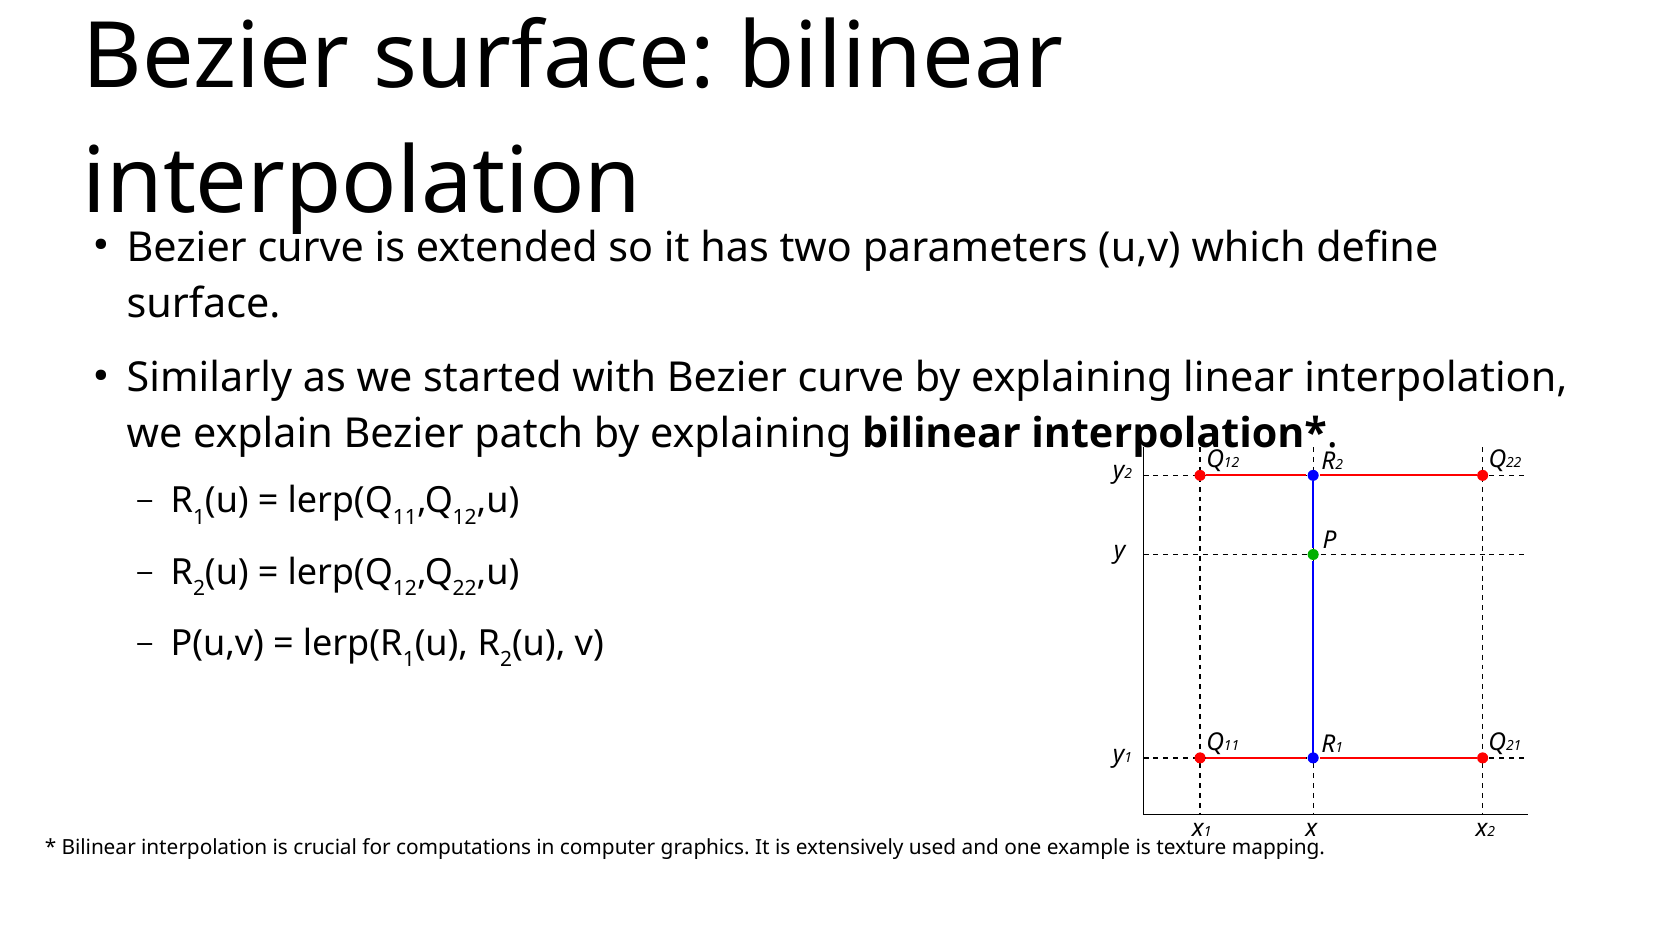

# Bezier surface: bilinear interpolation
Bezier curve is extended so it has two parameters (u,v) which define surface.
Similarly as we started with Bezier curve by explaining linear interpolation, we explain Bezier patch by explaining bilinear interpolation*.
R1(u) = lerp(Q11,Q12,u)
R2(u) = lerp(Q12,Q22,u)
P(u,v) = lerp(R1(u), R2(u), v)
* Bilinear interpolation is crucial for computations in computer graphics. It is extensively used and one example is texture mapping.